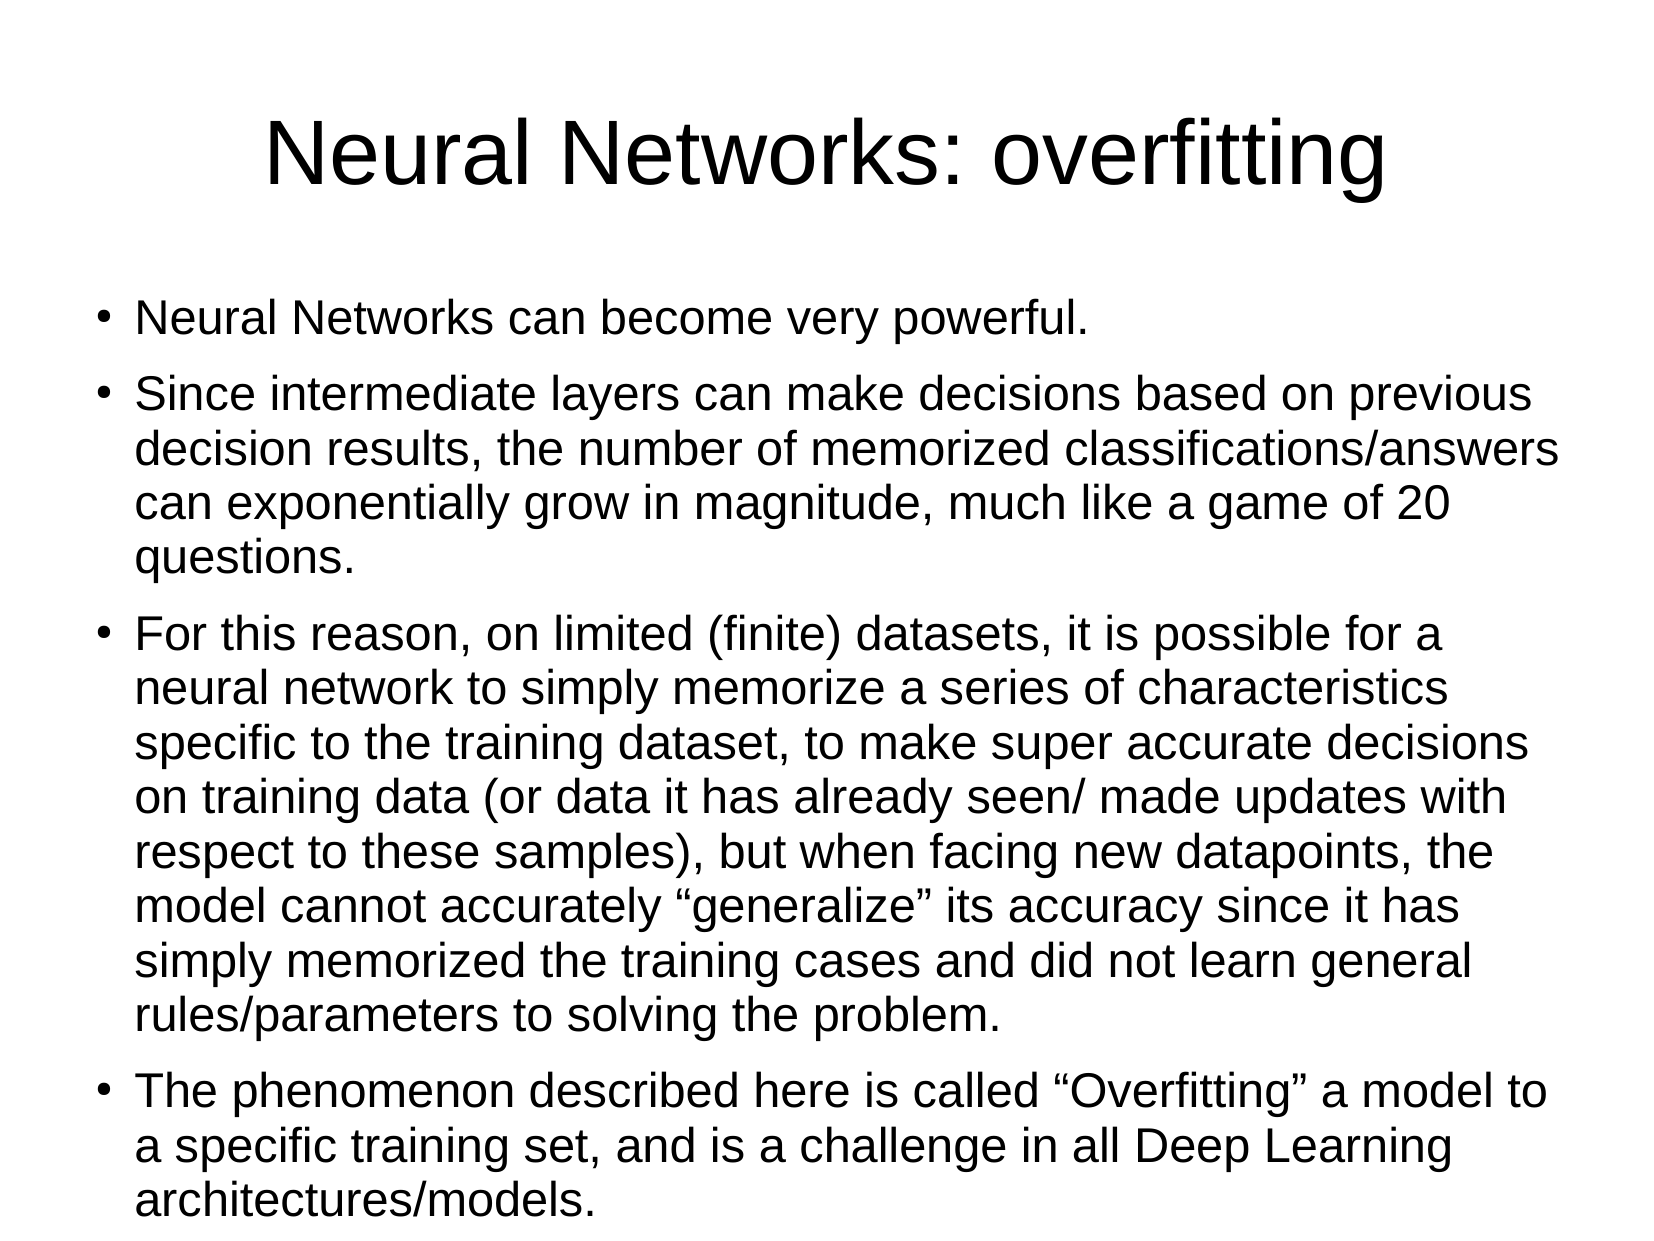

# Neural Networks: overfitting
Neural Networks can become very powerful.
Since intermediate layers can make decisions based on previous decision results, the number of memorized classifications/answers can exponentially grow in magnitude, much like a game of 20 questions.
For this reason, on limited (finite) datasets, it is possible for a neural network to simply memorize a series of characteristics specific to the training dataset, to make super accurate decisions on training data (or data it has already seen/ made updates with respect to these samples), but when facing new datapoints, the model cannot accurately “generalize” its accuracy since it has simply memorized the training cases and did not learn general rules/parameters to solving the problem.
The phenomenon described here is called “Overfitting” a model to a specific training set, and is a challenge in all Deep Learning architectures/models.